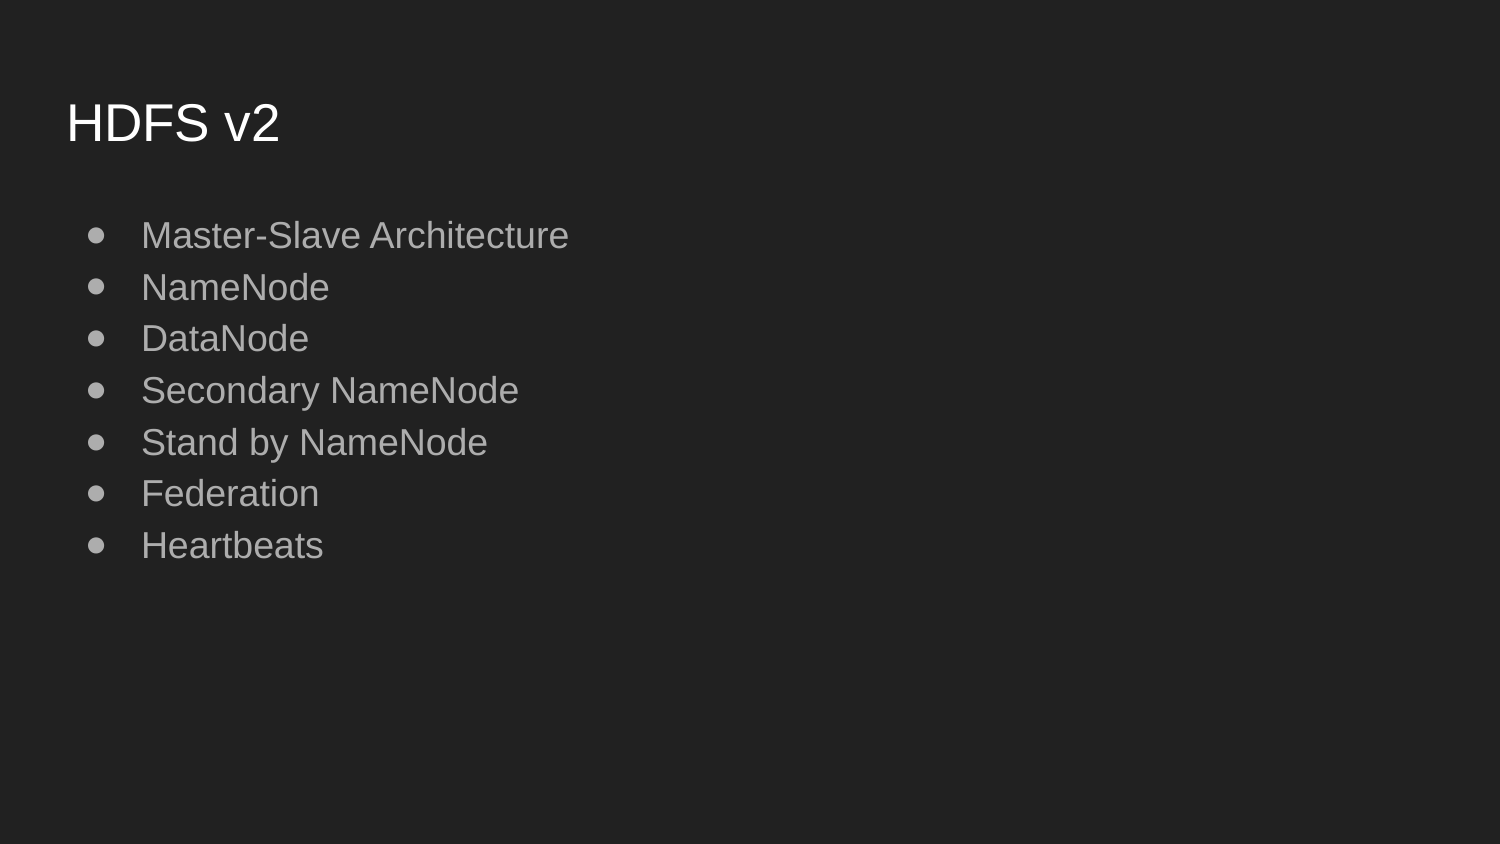

# HDFS v2
Master-Slave Architecture
NameNode
DataNode
Secondary NameNode
Stand by NameNode
Federation
Heartbeats